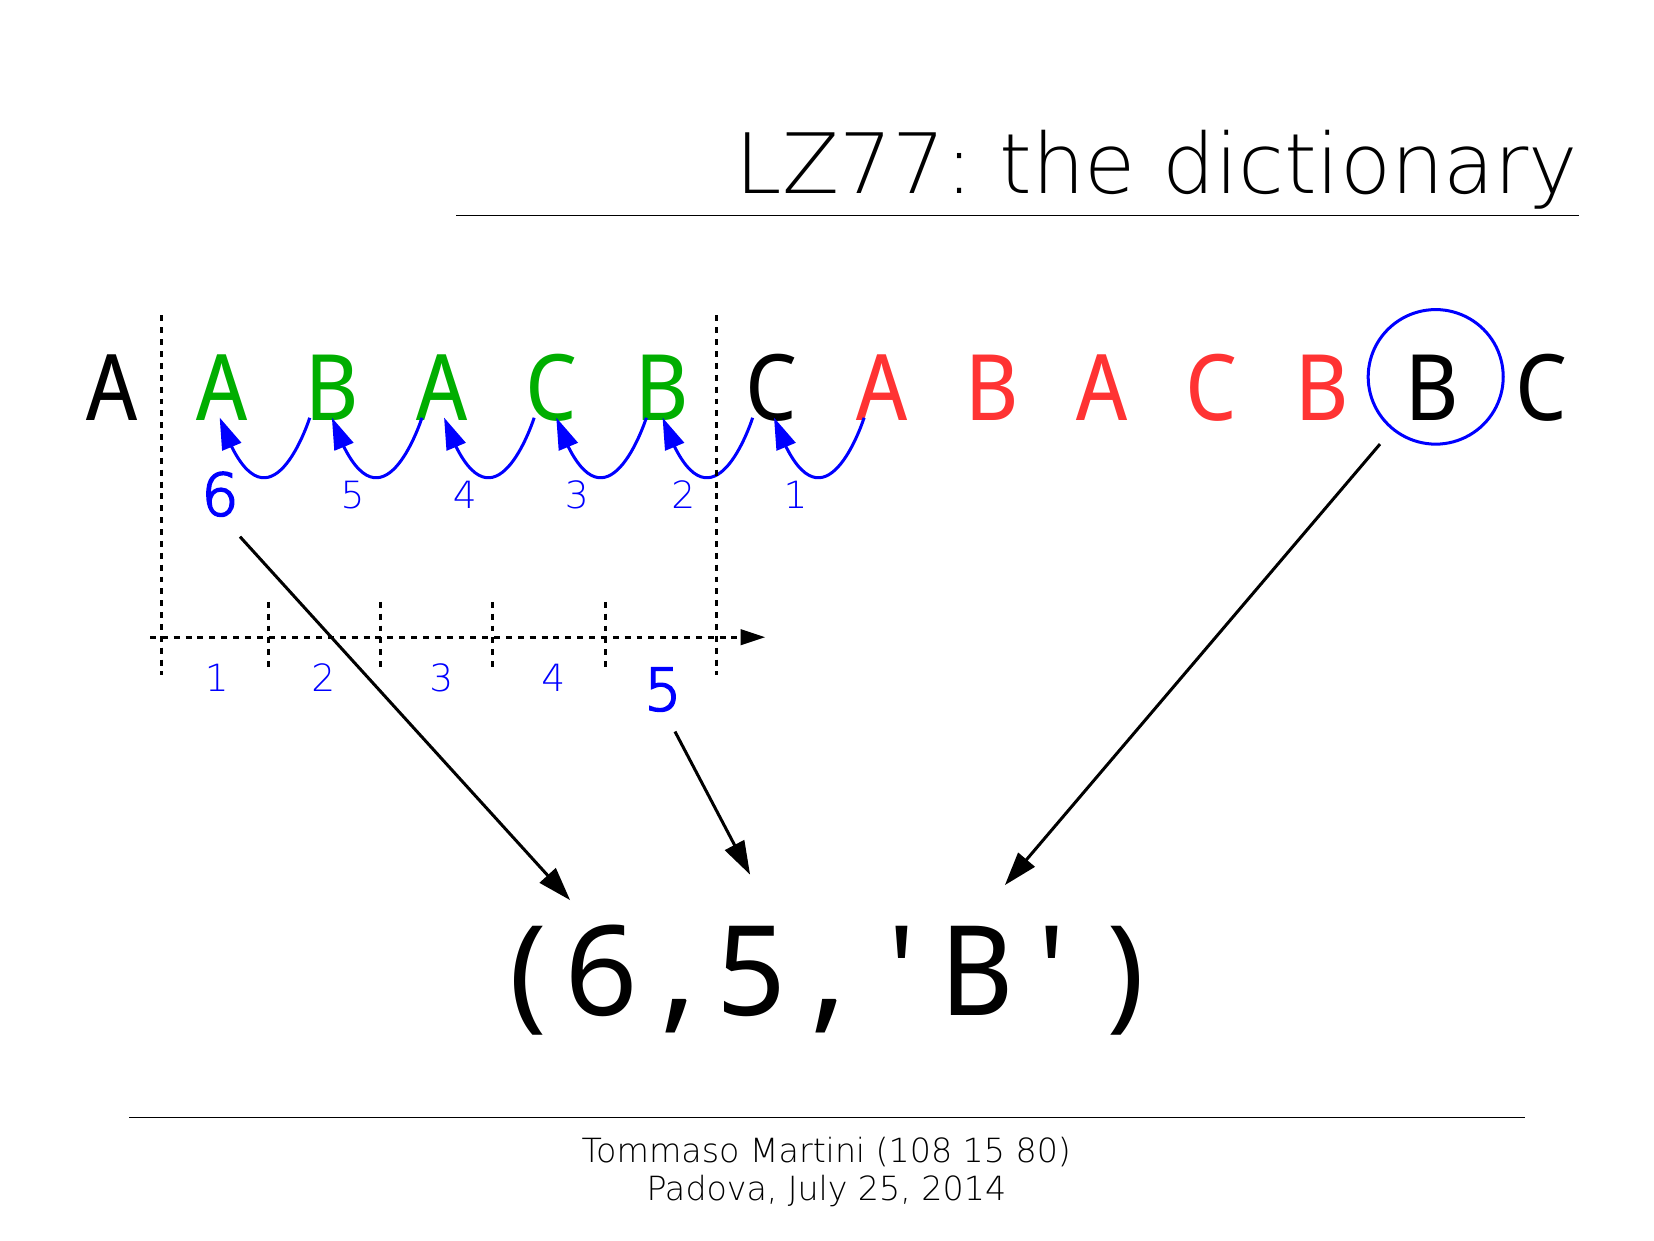

LZ77: the dictionary
A A B A C B C A B A C B B C
6
5
4
3
2
1
1
2
3
4
5
(6,5,'B')
Tommaso Martini (108 15 80)
Padova, July 25, 2014